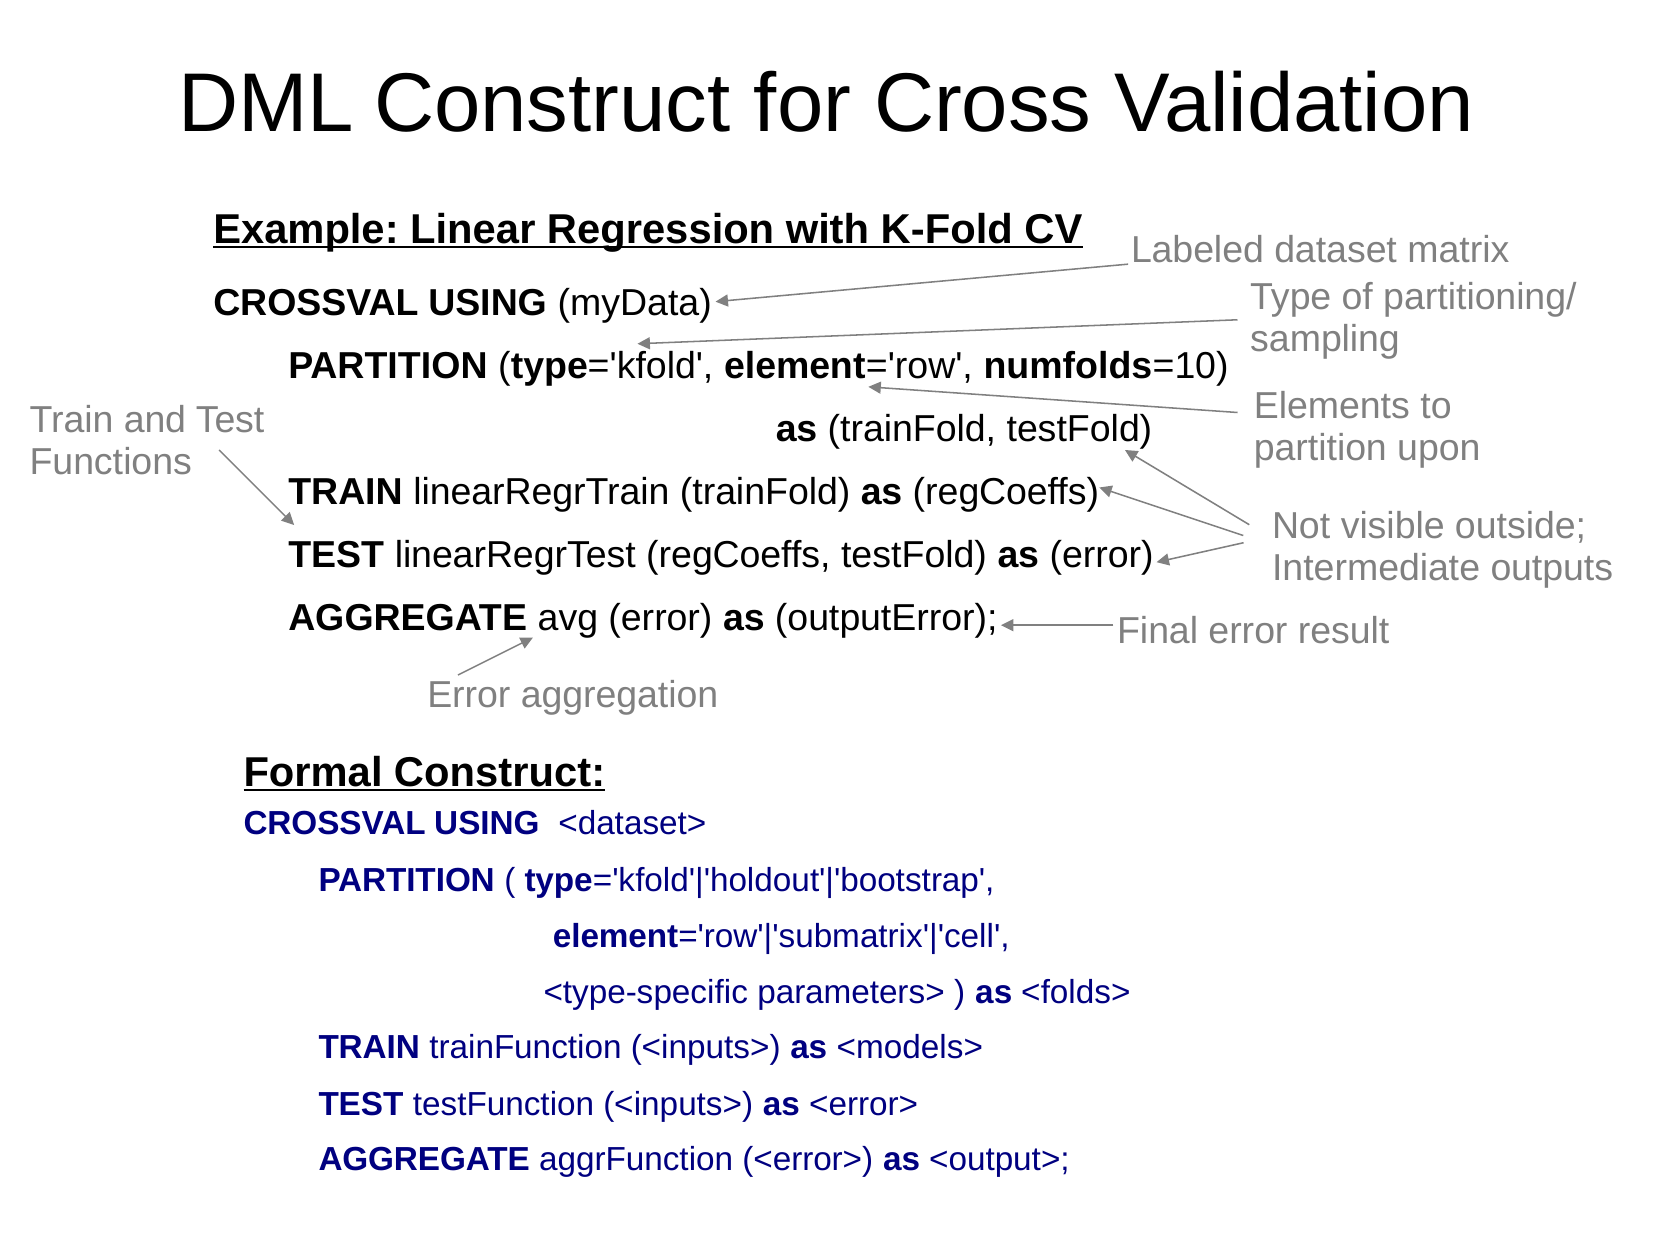

# DML Construct for Cross Validation
Example: Linear Regression with K-Fold CV
CROSSVAL USING (myData)
	PARTITION (type='kfold', element='row', numfolds=10)
 			as (trainFold, testFold)
	TRAIN linearRegrTrain (trainFold) as (regCoeffs)
	TEST linearRegrTest (regCoeffs, testFold) as (error)
	AGGREGATE avg (error) as (outputError);
Labeled dataset matrix
Type of partitioning/
sampling
Elements to
partition upon
Train and Test
Functions
Not visible outside;
Intermediate outputs
Final error result
Error aggregation
Formal Construct:
CROSSVAL USING <dataset>
	PARTITION ( type='kfold'|'holdout'|'bootstrap',
				 element='row'|'submatrix'|'cell',
				<type-specific parameters> ) as <folds>
	TRAIN trainFunction (<inputs>) as <models>
	TEST testFunction (<inputs>) as <error>
	AGGREGATE aggrFunction (<error>) as <output>;